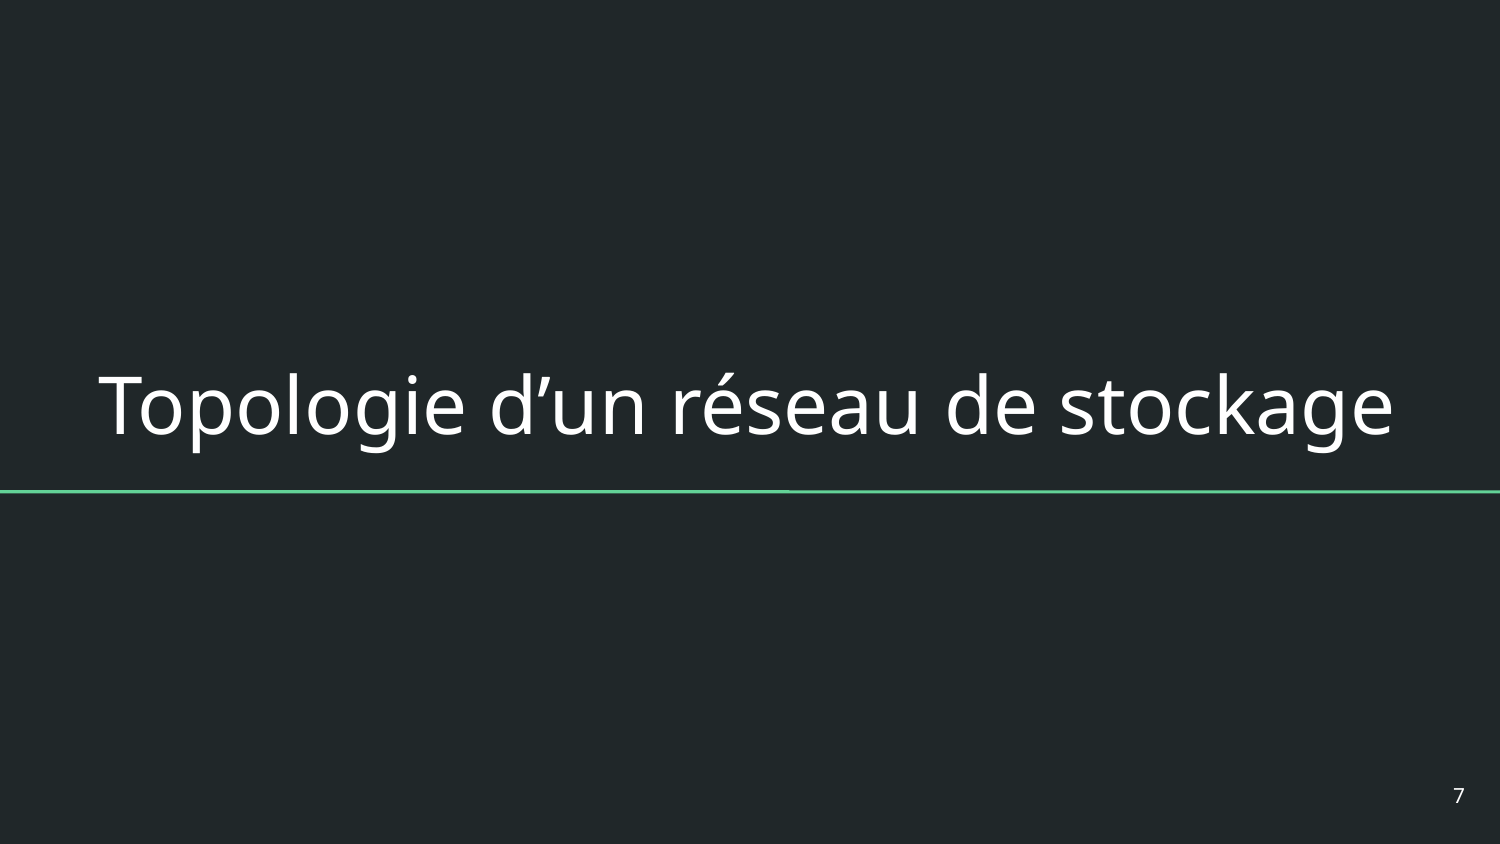

# Topologie d’un réseau de stockage
7